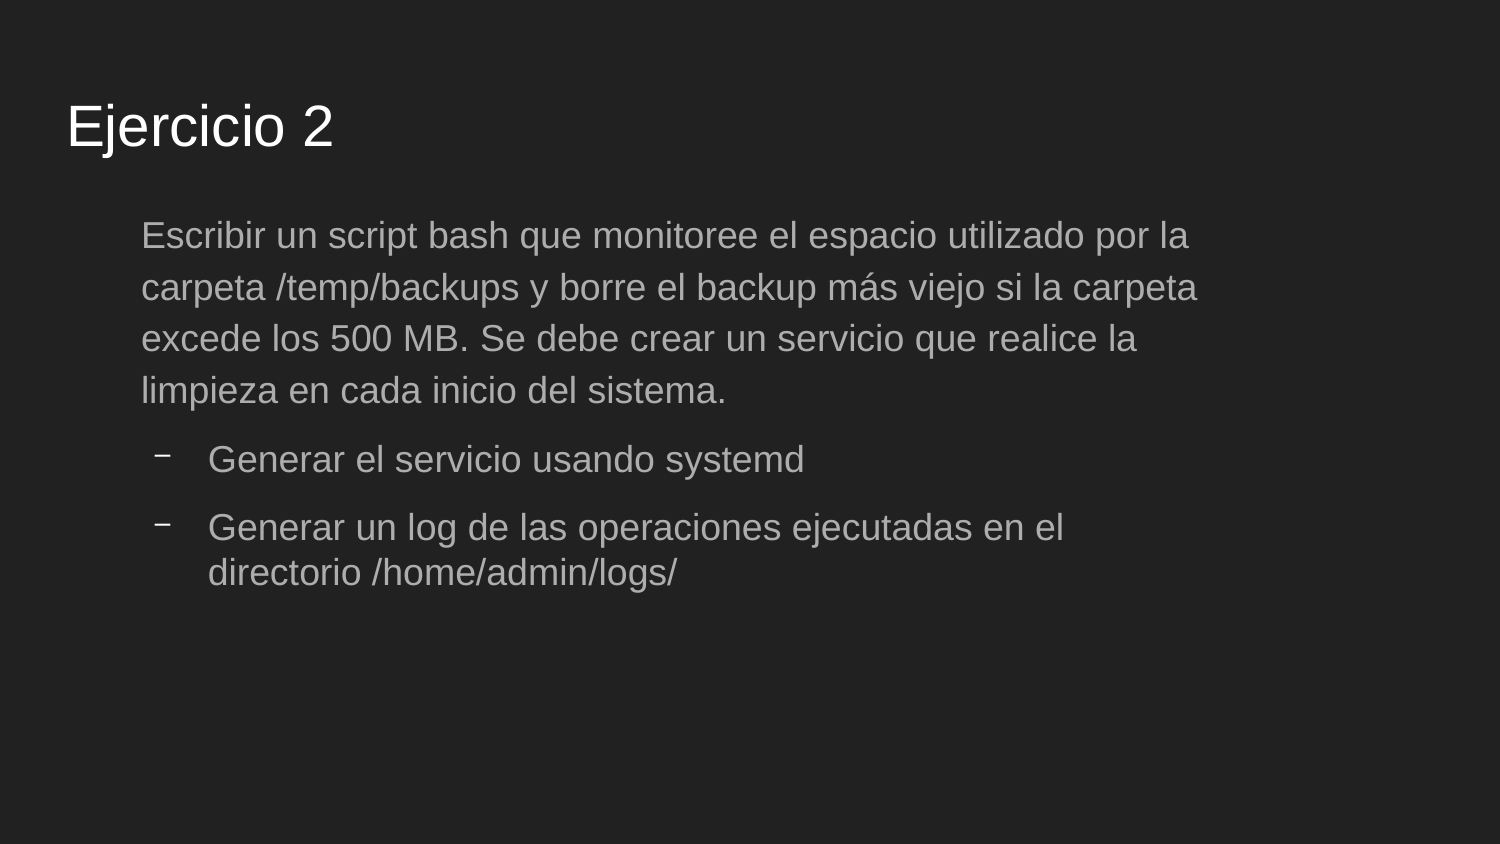

# Ejercicio 2
Escribir un script bash que monitoree el espacio utilizado por la carpeta /temp/backups y borre el backup más viejo si la carpeta excede los 500 MB. Se debe crear un servicio que realice la limpieza en cada inicio del sistema.
Generar el servicio usando systemd
Generar un log de las operaciones ejecutadas en el directorio /home/admin/logs/